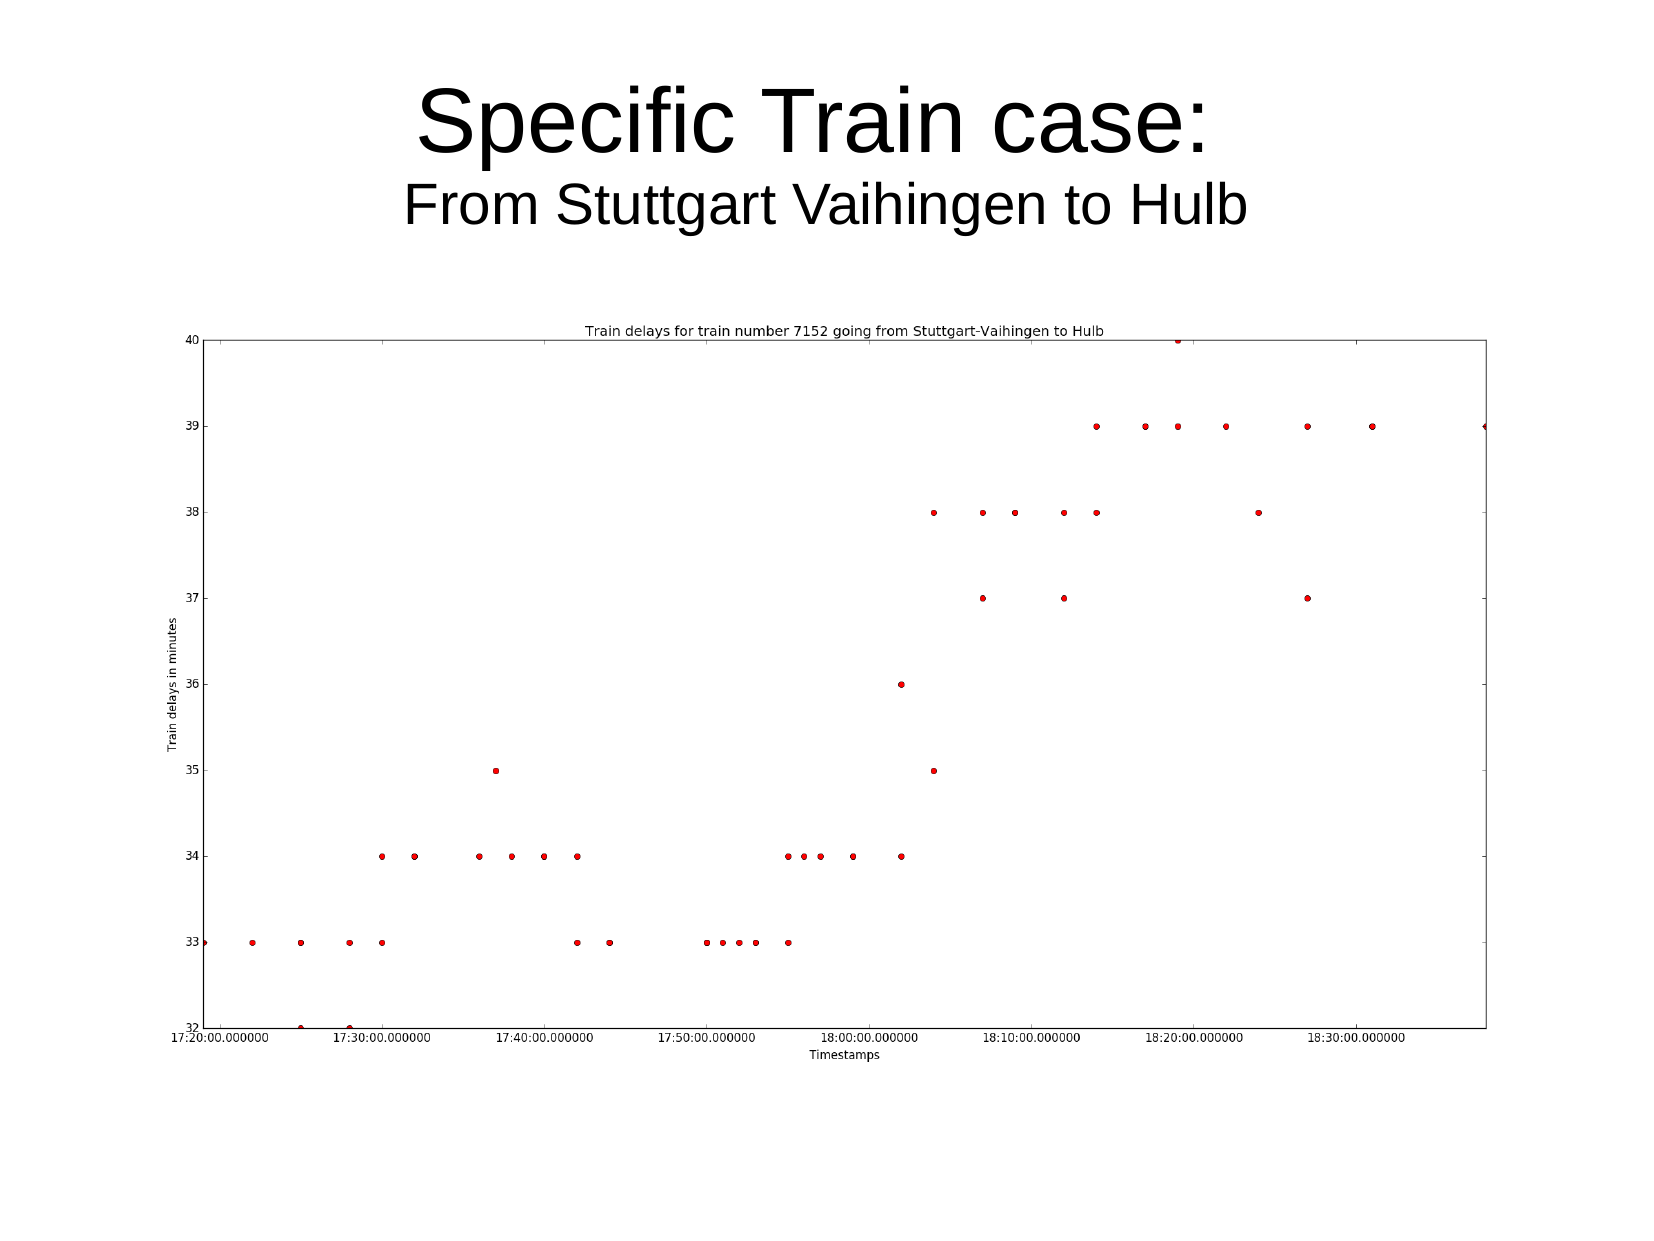

# Specific Train case: From Stuttgart Vaihingen to Hulb